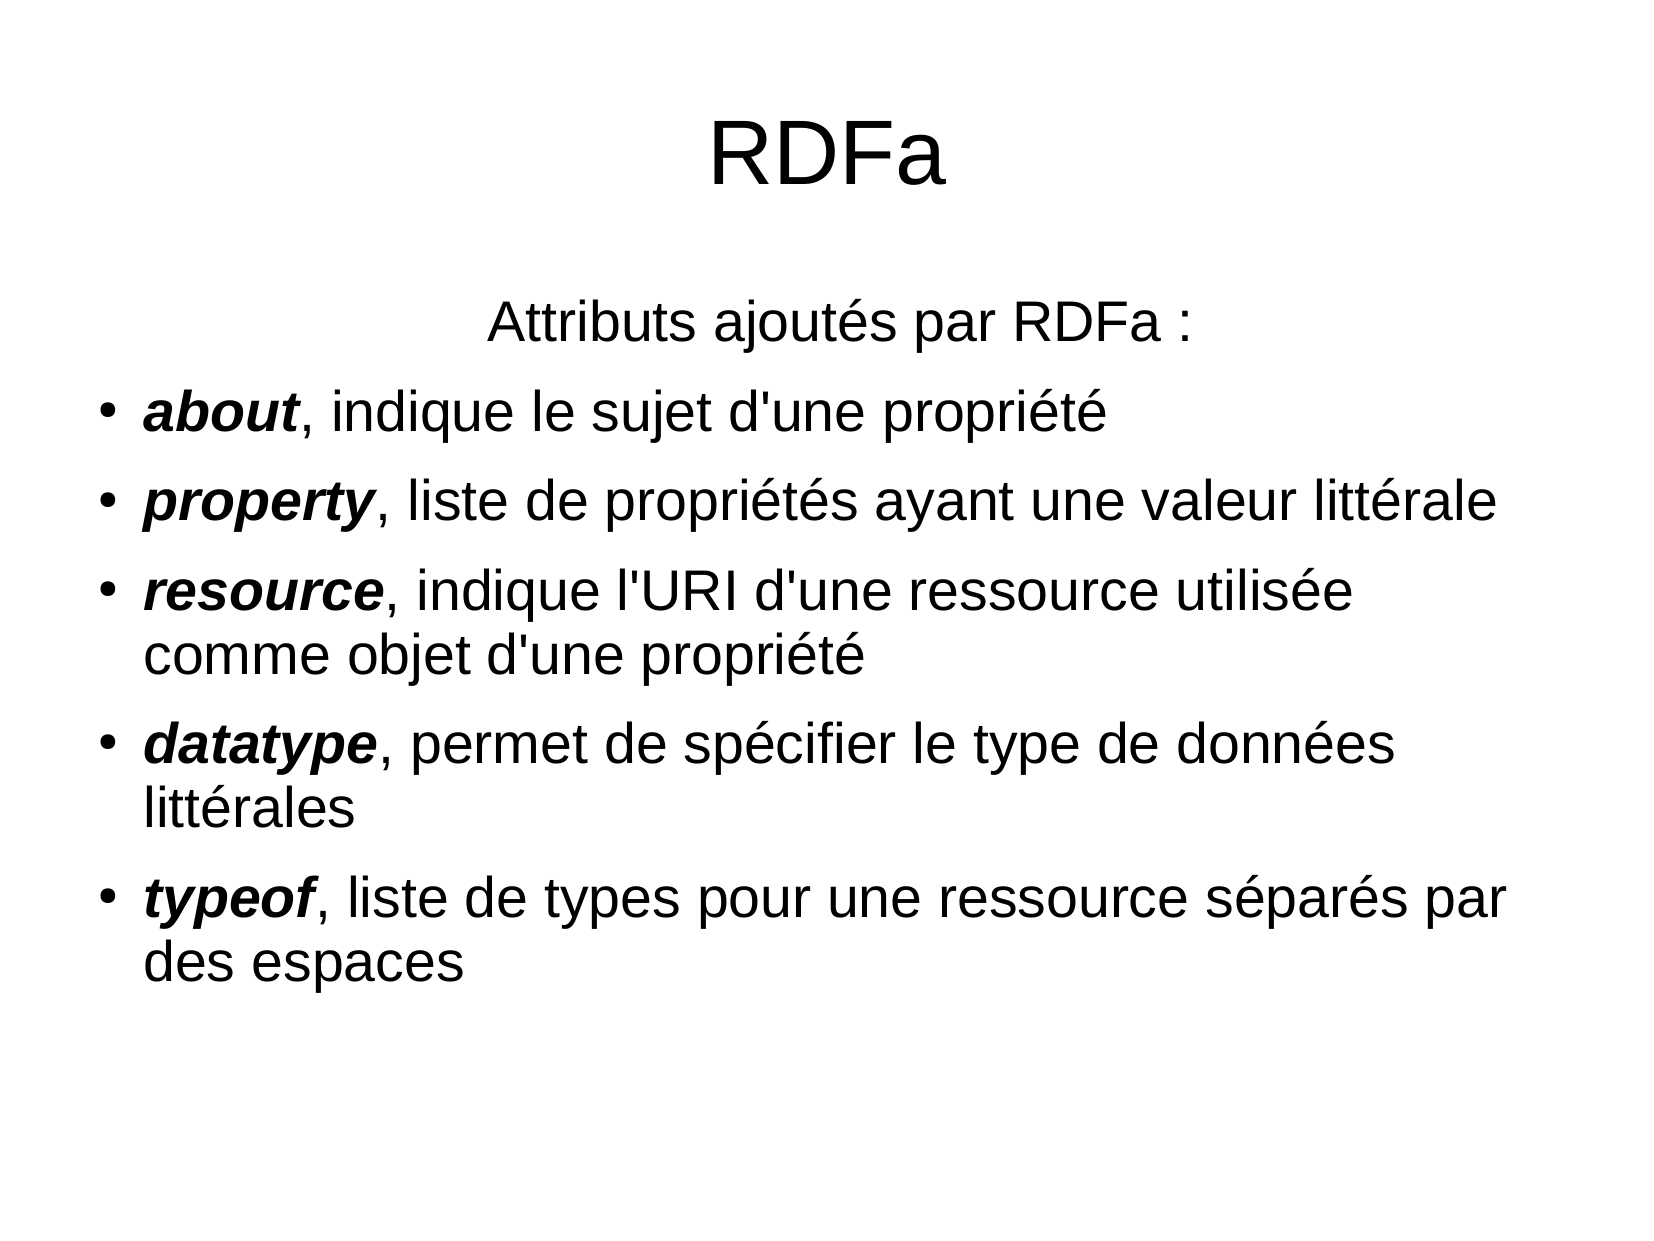

# RDFa
Attributs ajoutés par RDFa :
about, indique le sujet d'une propriété
property, liste de propriétés ayant une valeur littérale
resource, indique l'URI d'une ressource utilisée comme objet d'une propriété
datatype, permet de spécifier le type de données littérales
typeof, liste de types pour une ressource séparés par des espaces